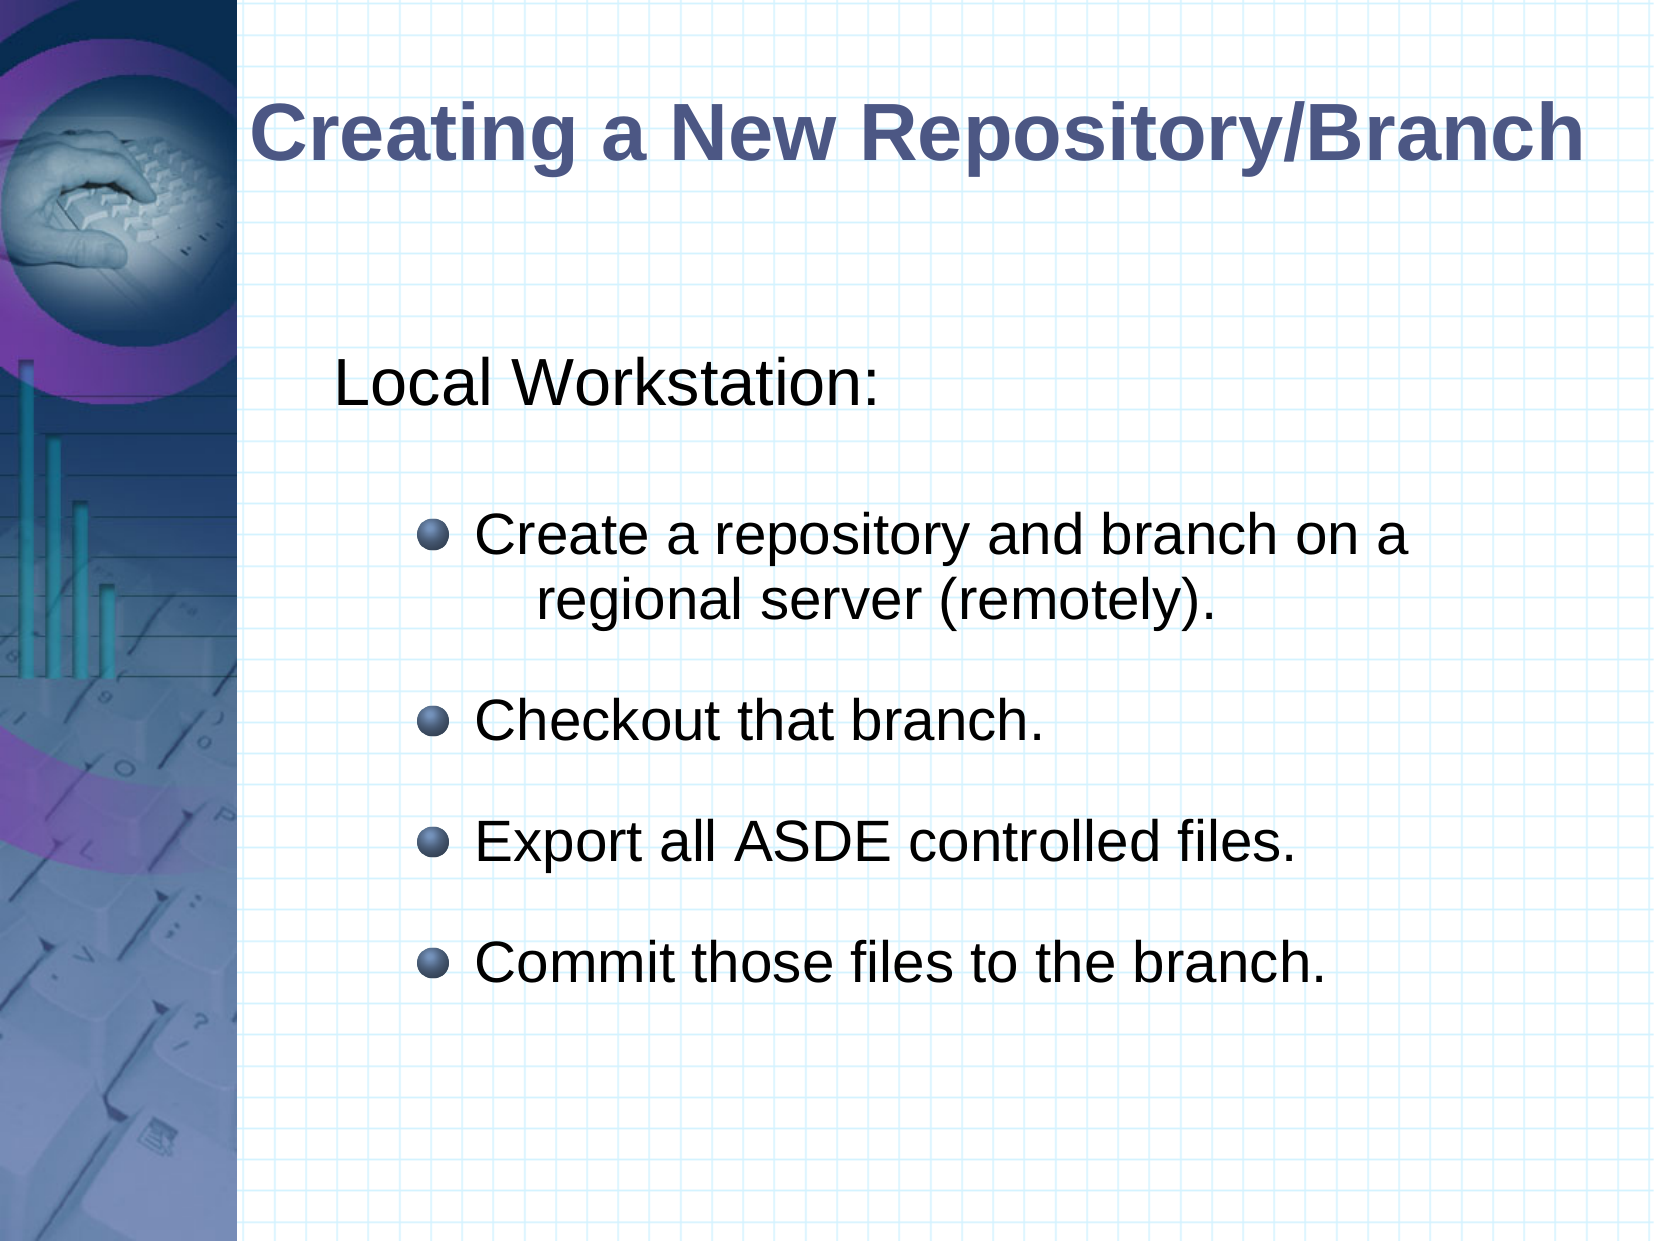

# Creating a New Repository/Branch
Local Workstation:
Create a repository and branch on a regional server (remotely).
Checkout that branch.
Export all ASDE controlled files.
Commit those files to the branch.